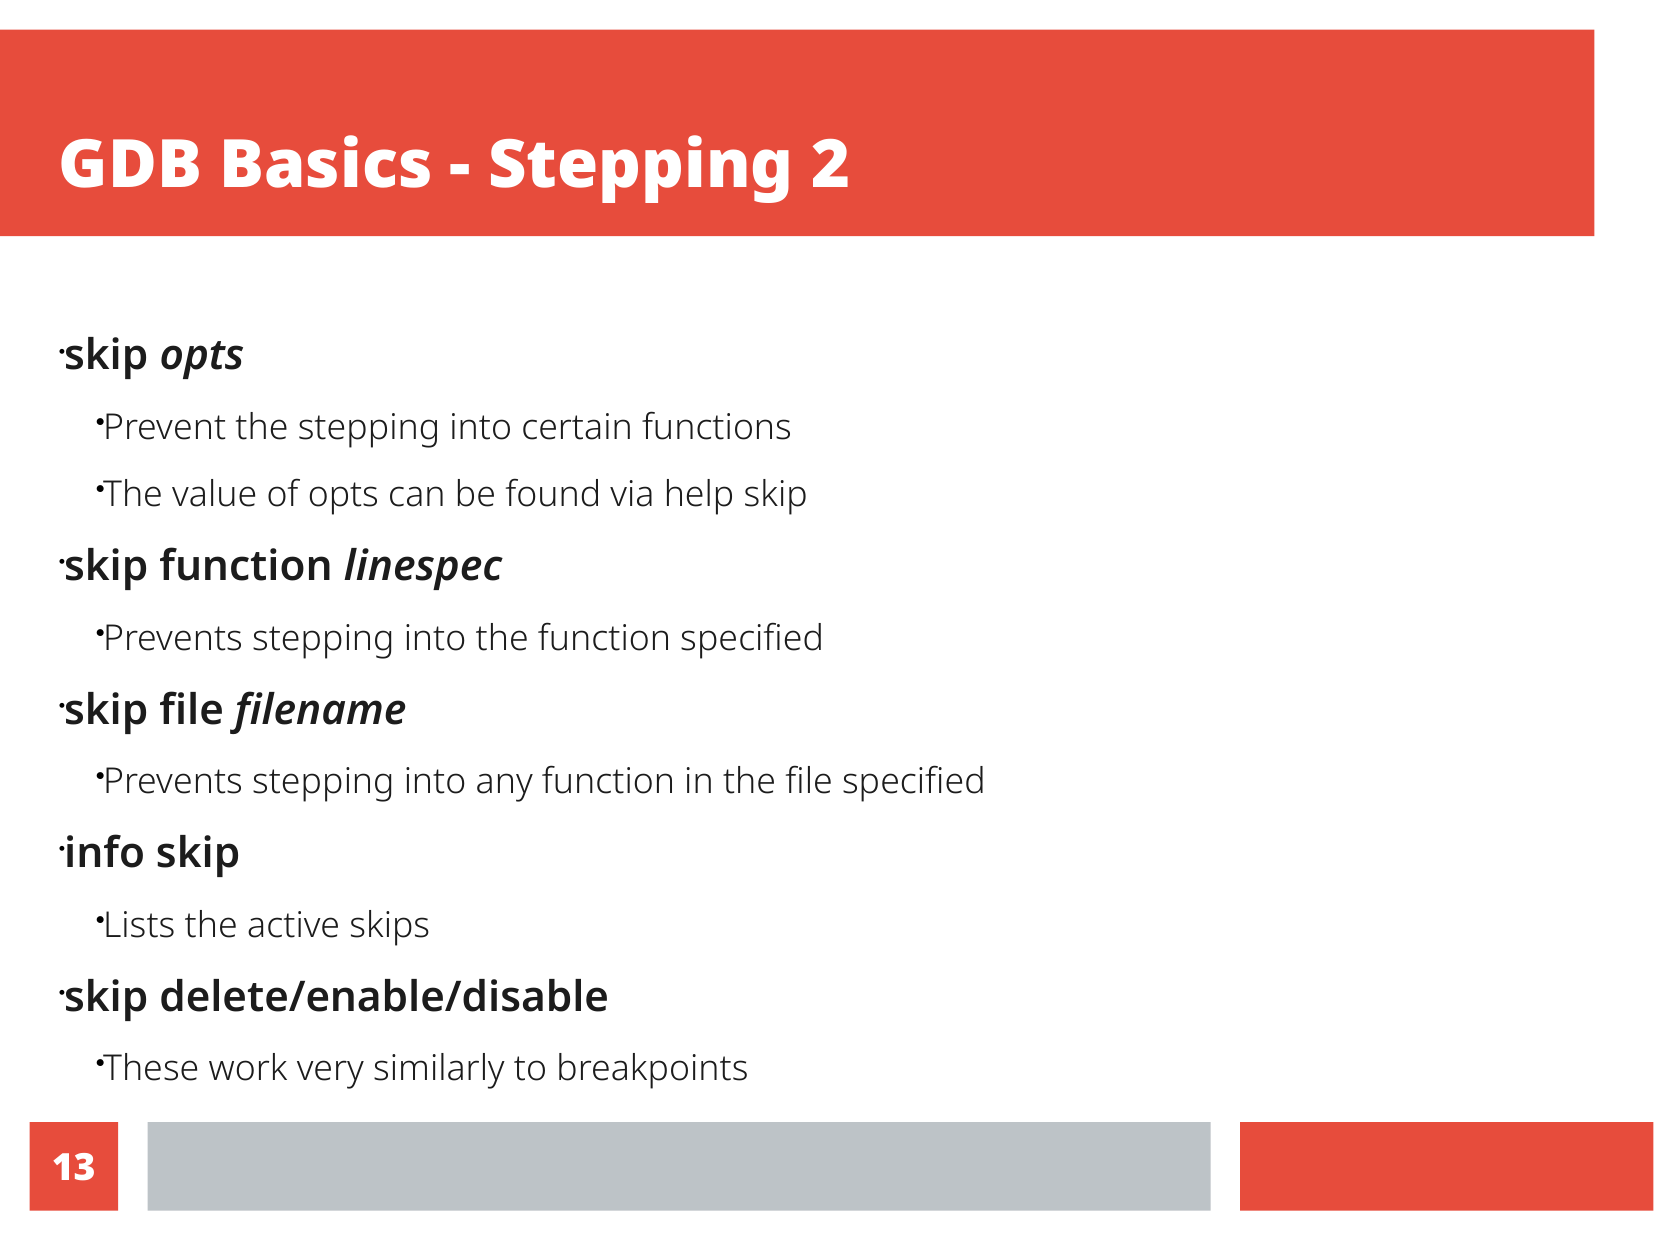

# GDB Basics - Stepping 2
skip opts
Prevent the stepping into certain functions
The value of opts can be found via help skip
skip function linespec
Prevents stepping into the function specified
skip file filename
Prevents stepping into any function in the file specified
info skip
Lists the active skips
skip delete/enable/disable
These work very similarly to breakpoints
13